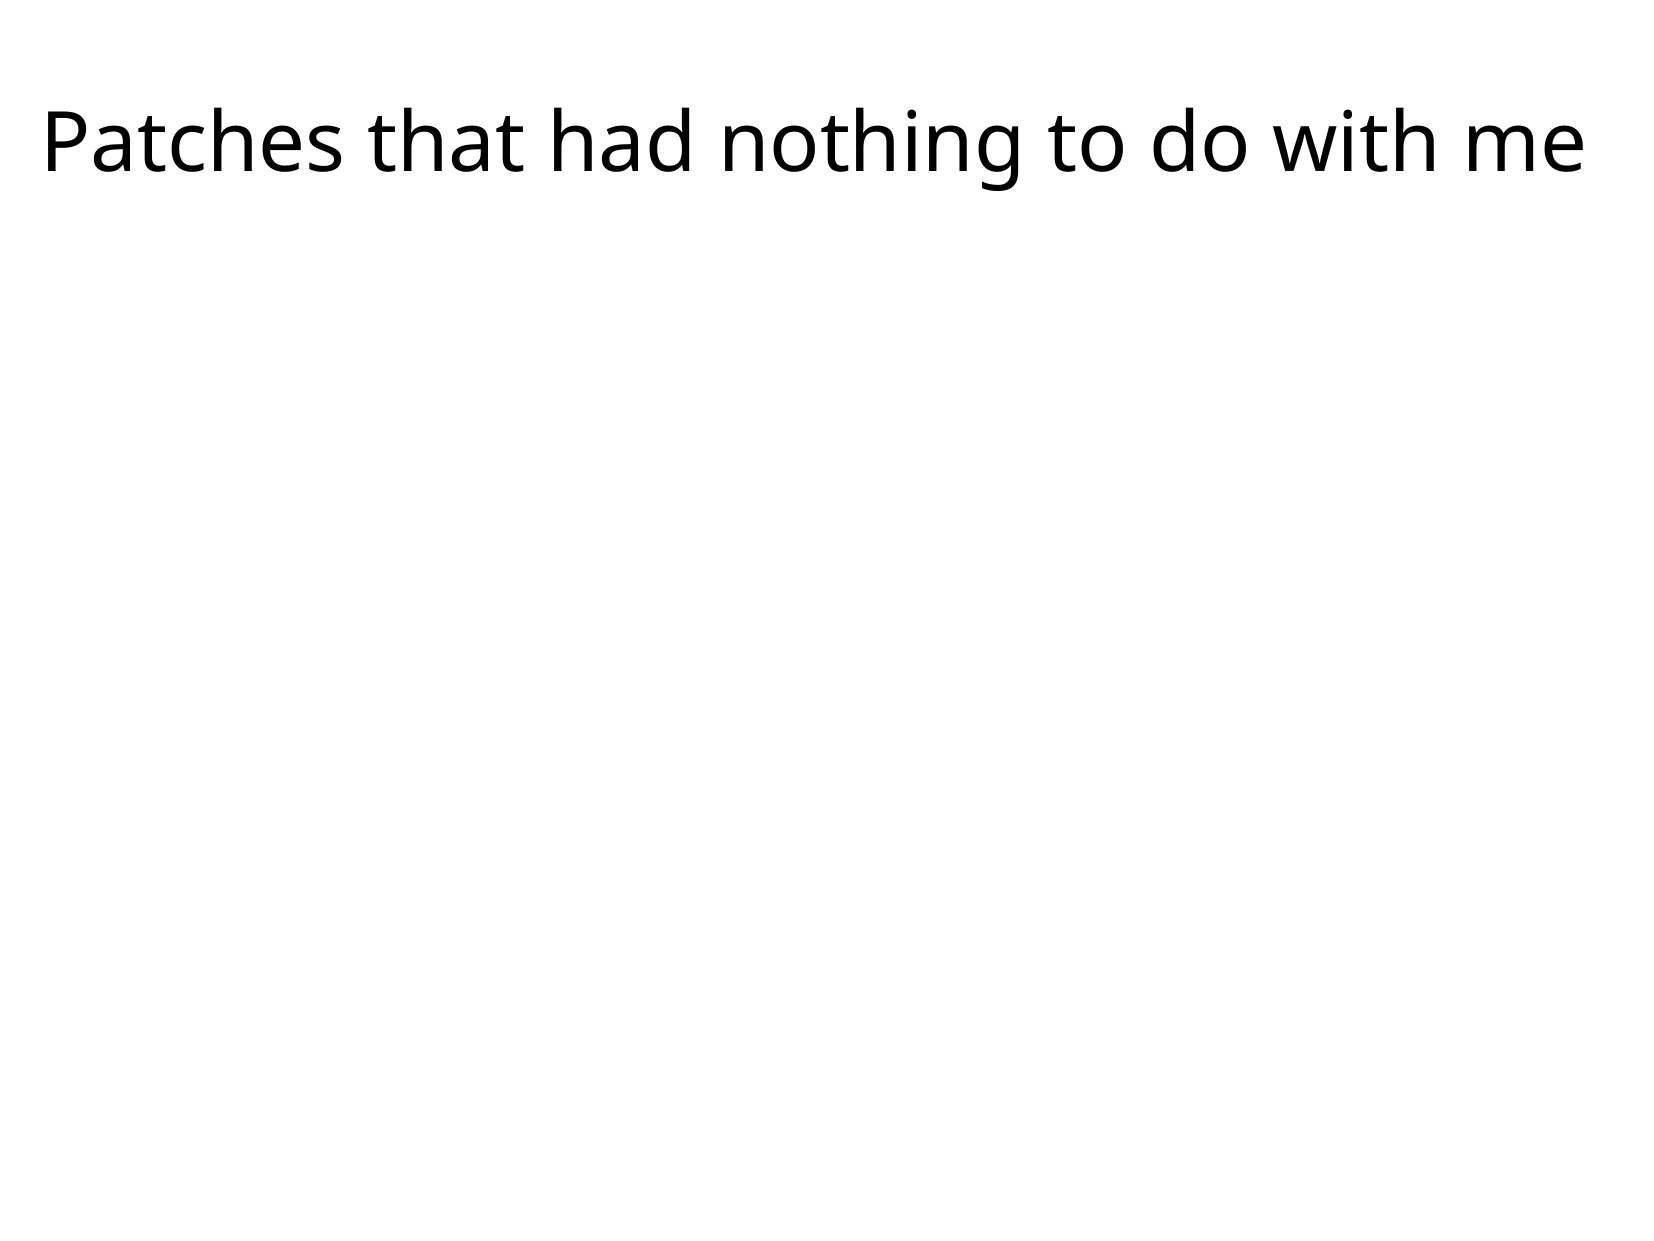

Patches that had nothing to do with me
2.6.20 to 2.6.24-rc8